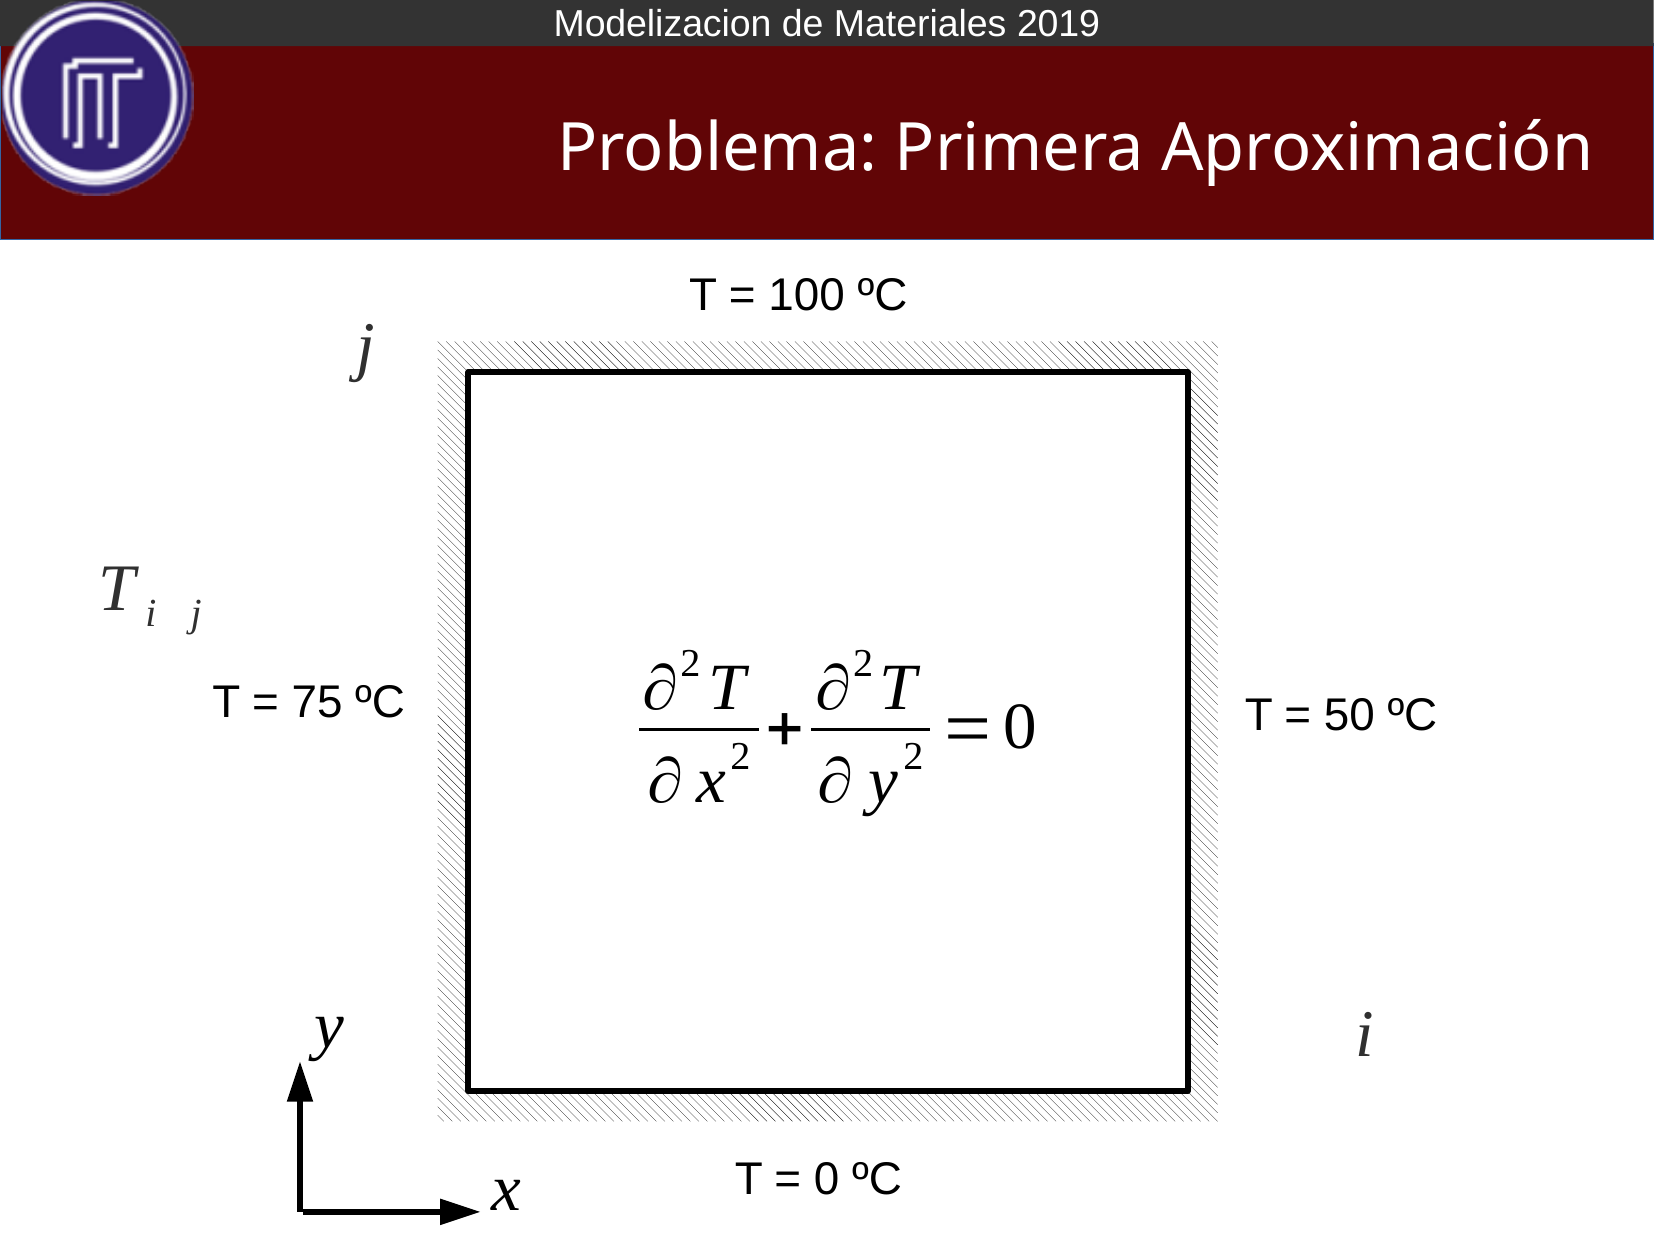

# Problema: Primera Aproximación
T = 100 ºC
T = 75 ºC
T = 50 ºC
T = 0 ºC